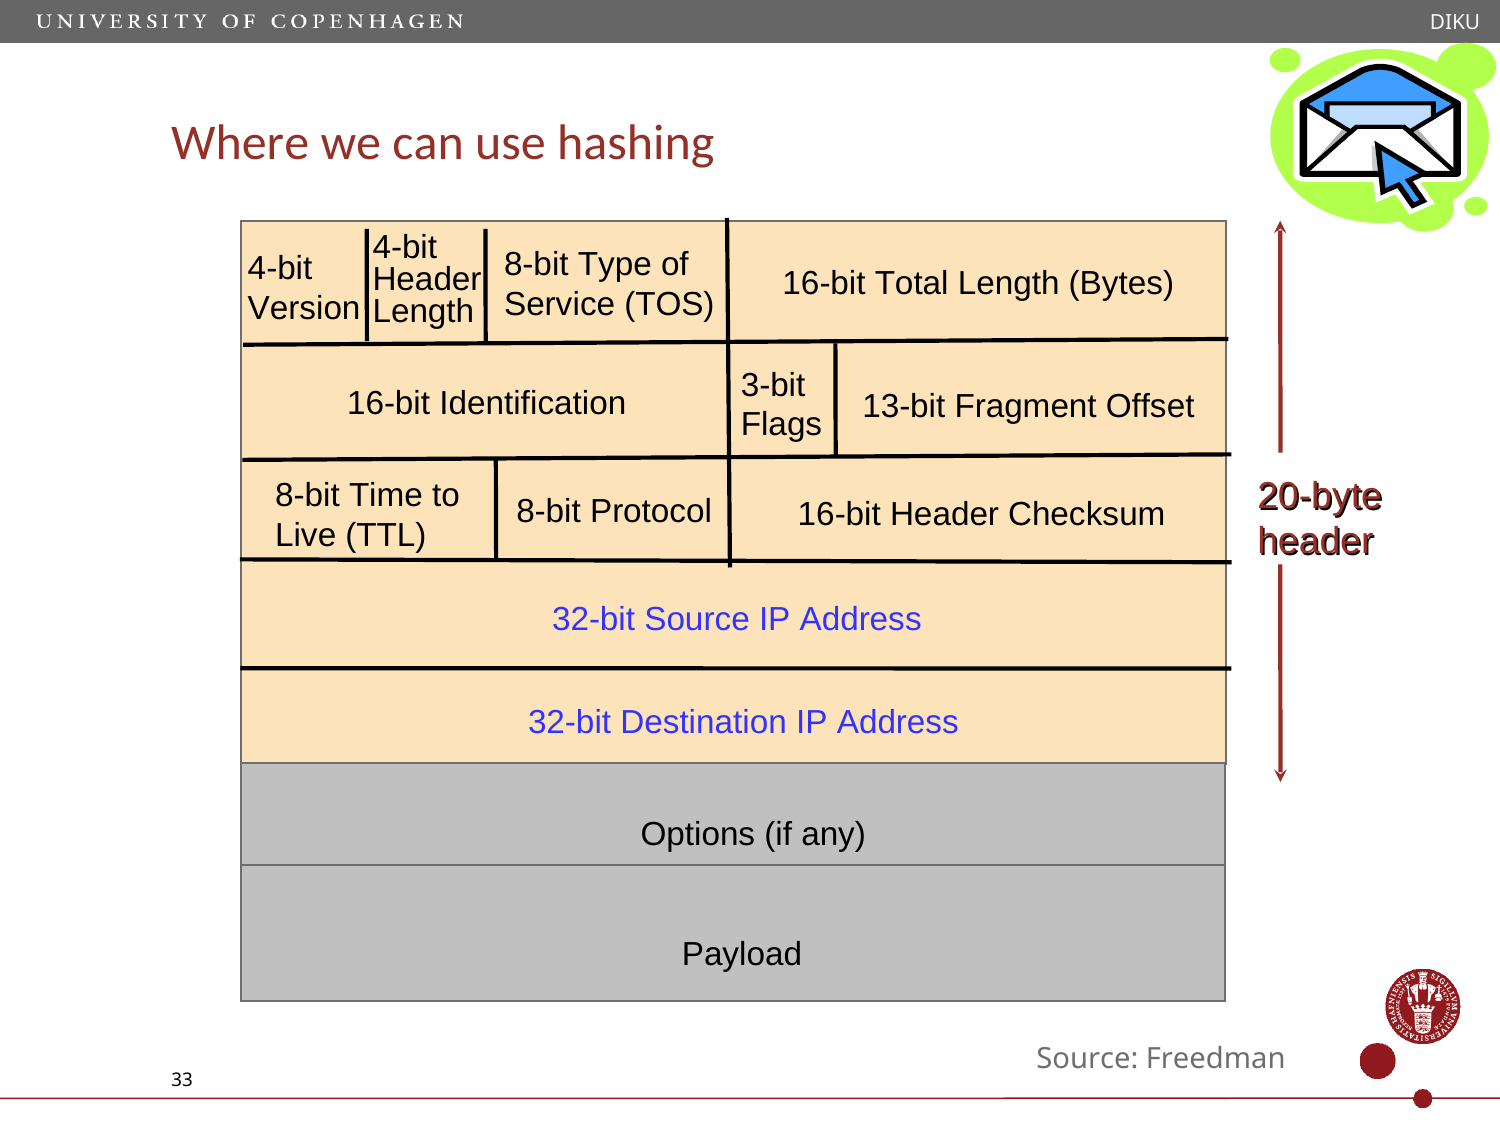

DIKU
Where we can use hashing
4-bit
Header
Length
8-bit Type of
Service (TOS)
4-bit
Version
16-bit Total Length (Bytes)
3-bit
Flags
16-bit Identification
13-bit Fragment Offset
20-byte
header
8-bit Time to
Live (TTL)
8-bit Protocol
16-bit Header Checksum
32-bit Source IP Address
32-bit Destination IP Address
Options (if any)
Payload
Source: Freedman